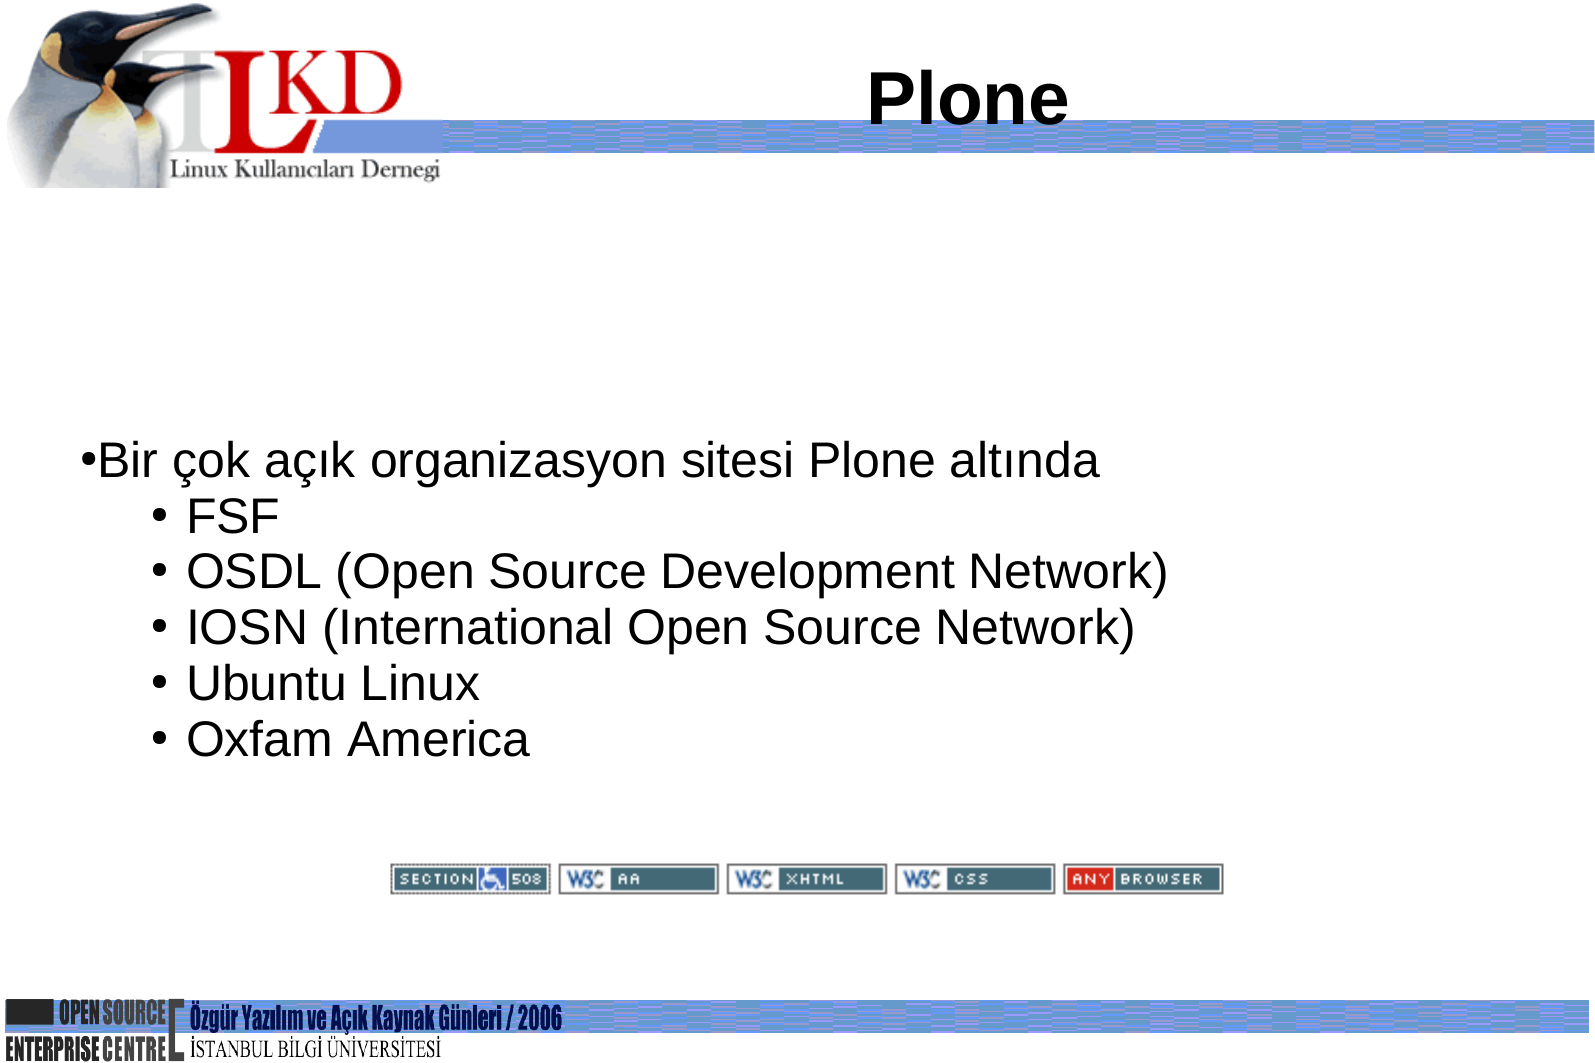

# Plone
Bir çok açık organizasyon sitesi Plone altında
FSF
OSDL (Open Source Development Network)
IOSN (International Open Source Network)
Ubuntu Linux
Oxfam America